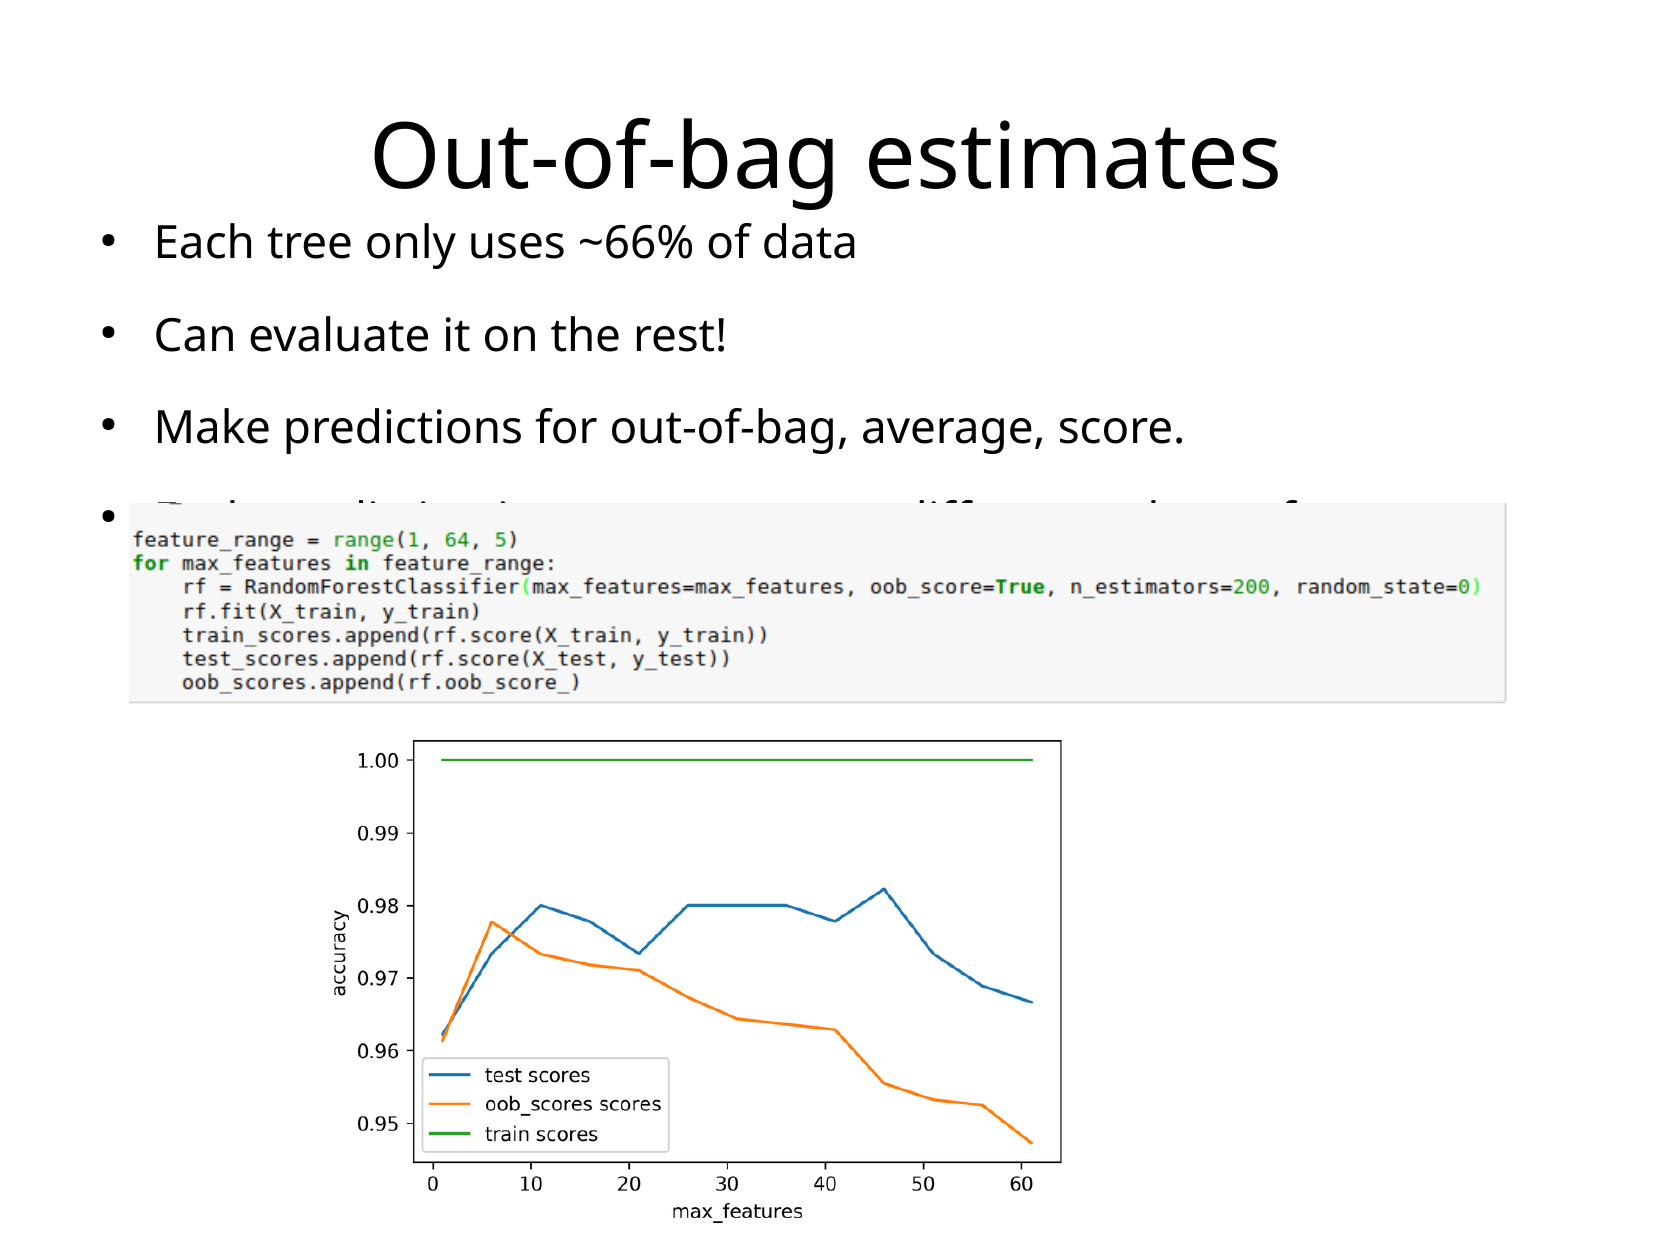

# Out-of-bag estimates
Each tree only uses ~66% of data
Can evaluate it on the rest!
Make predictions for out-of-bag, average, score.
Each prediction is an average over different subset of trees